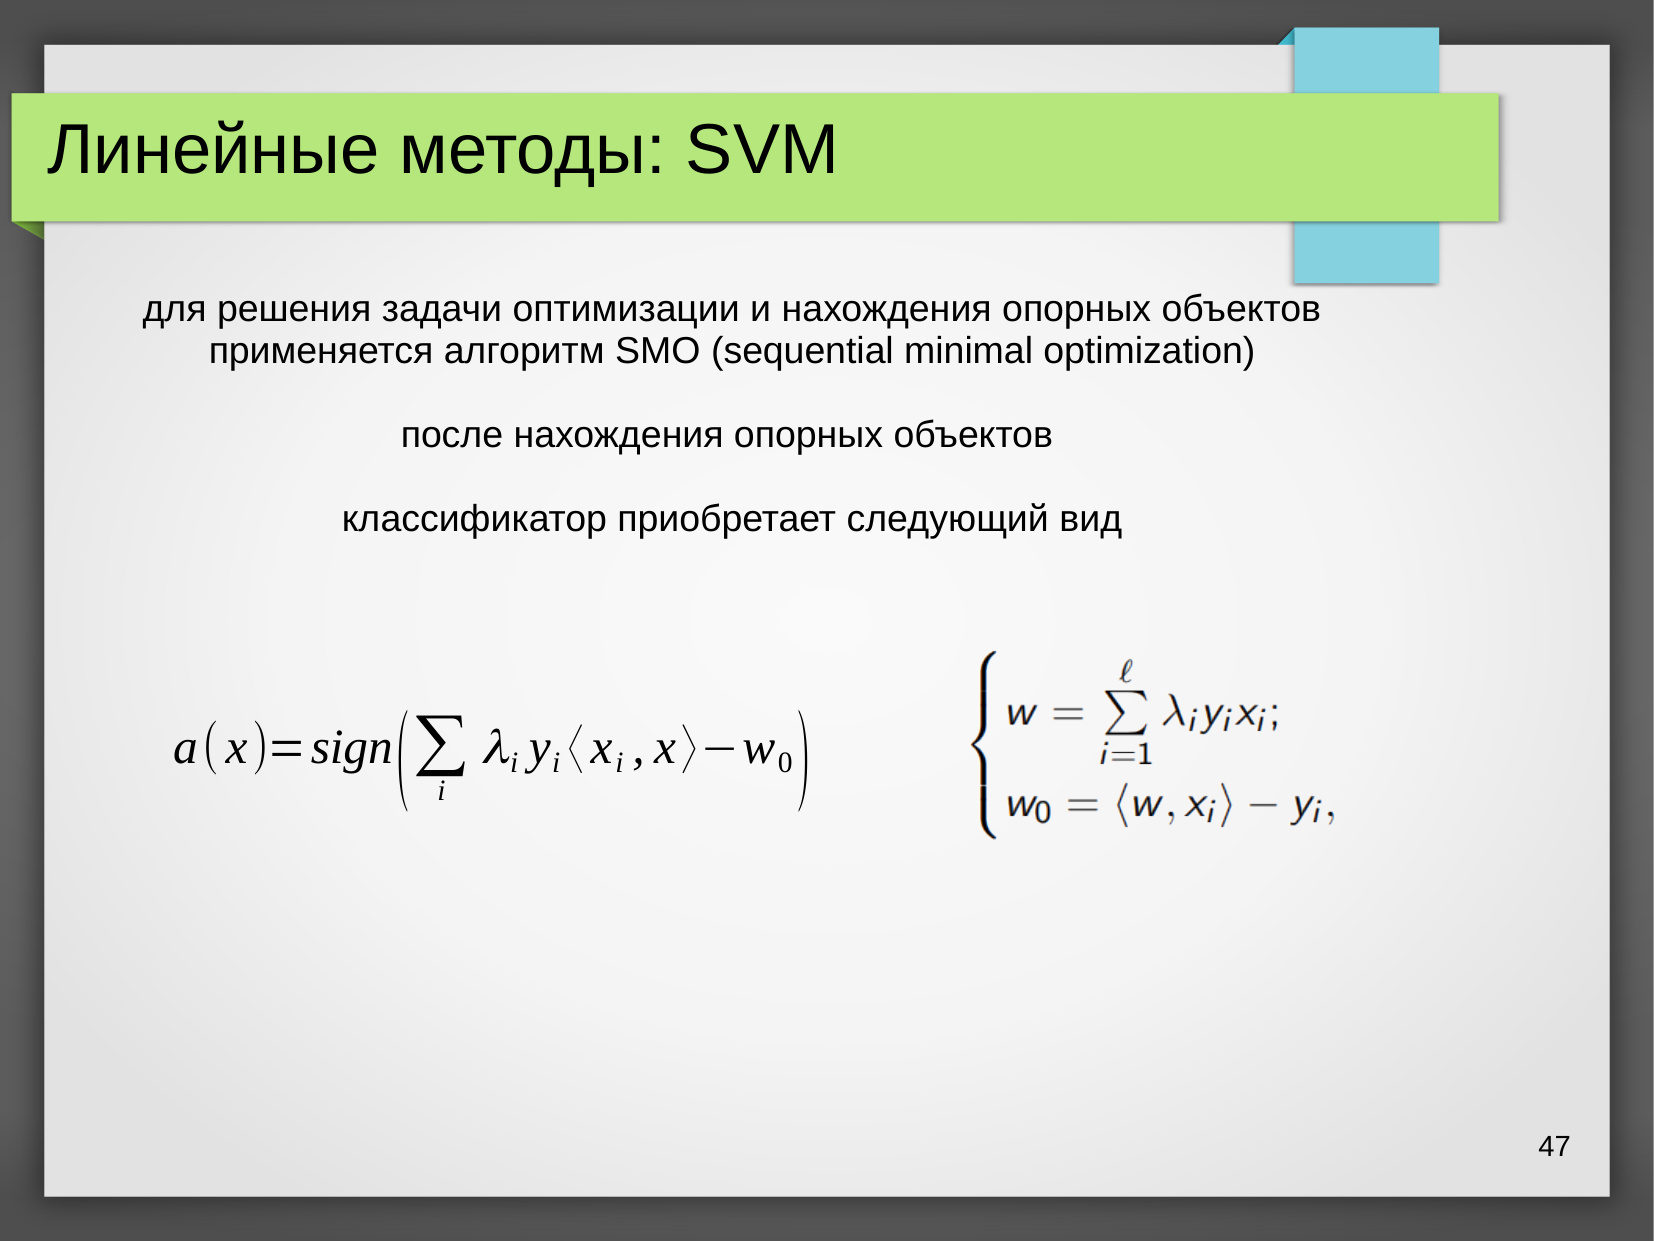

# Линейные методы: SVM
 для решения задачи оптимизации и нахождения опорных объектов
применяется алгоритм SMO (sequential minimal optimization)
после нахождения опорных объектов
классификатор приобретает следующий вид
47